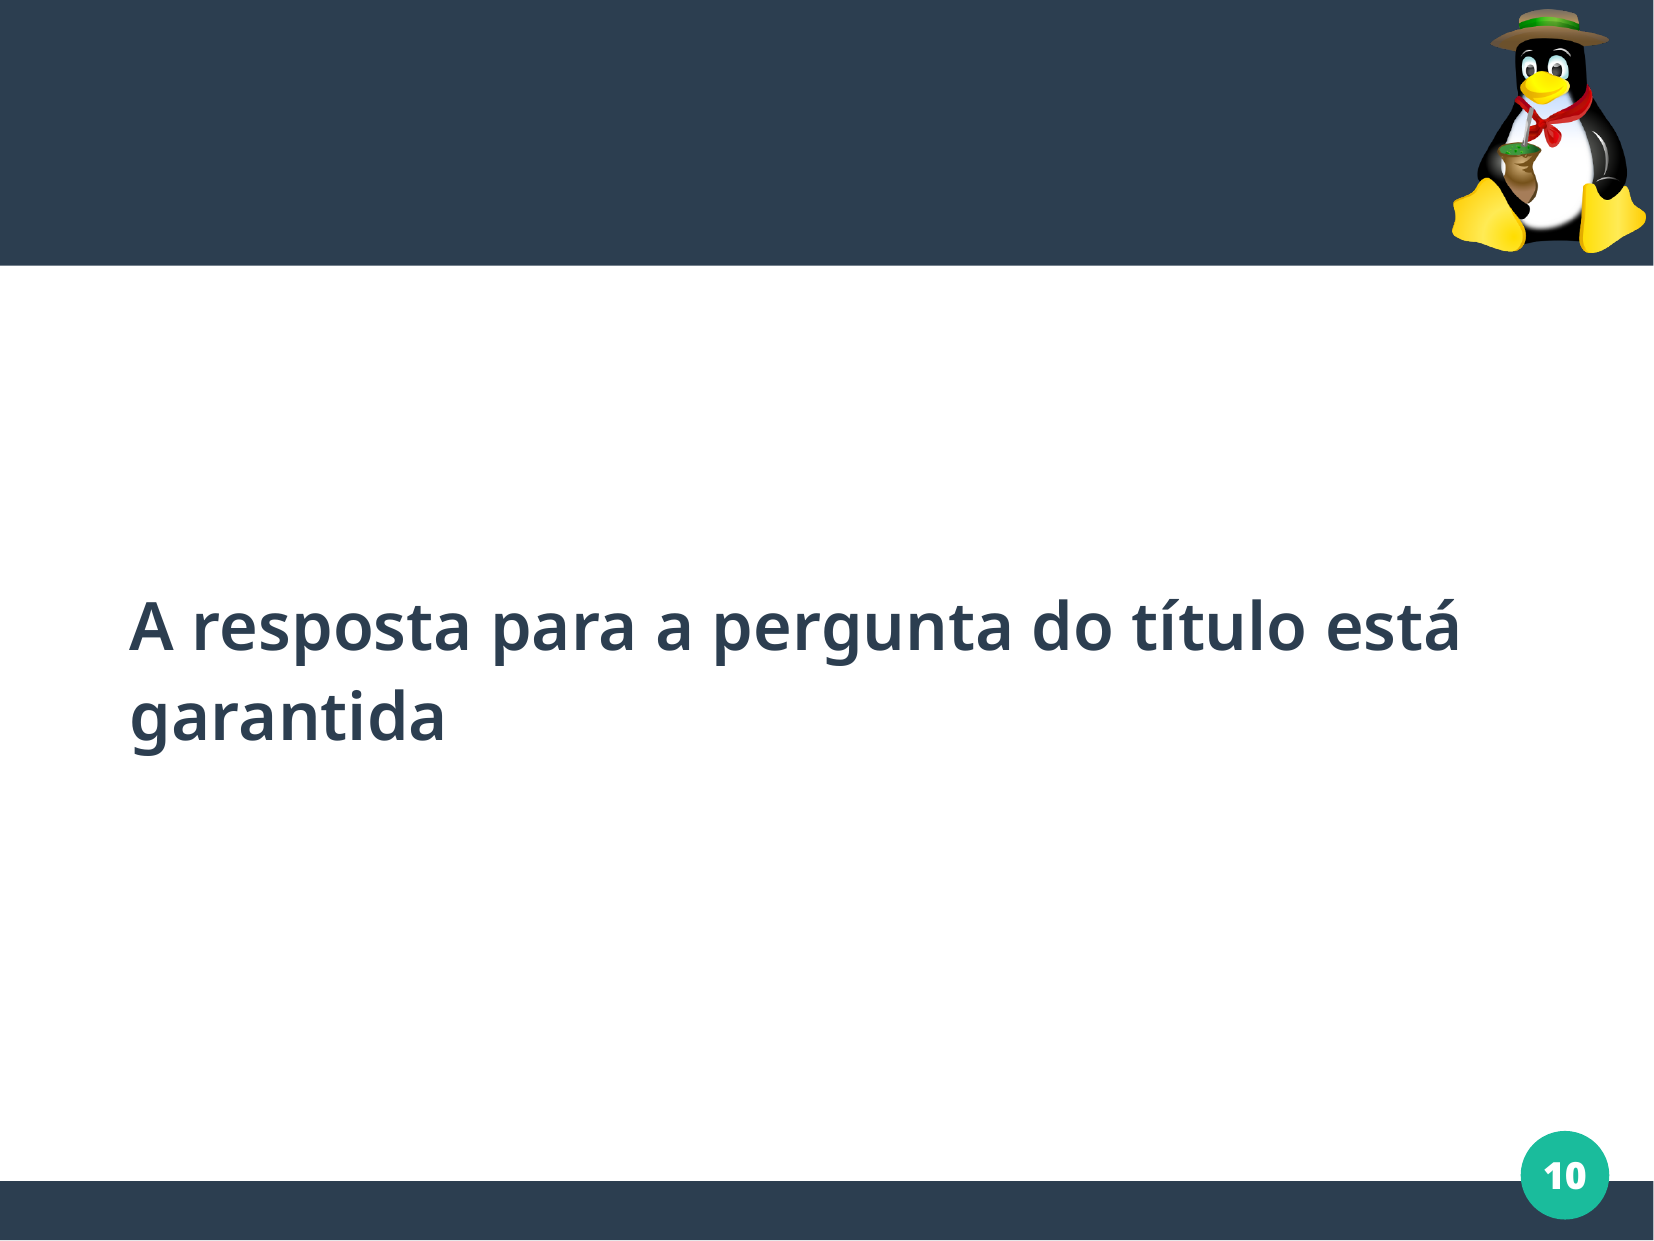

# A resposta para a pergunta do título está garantida
10